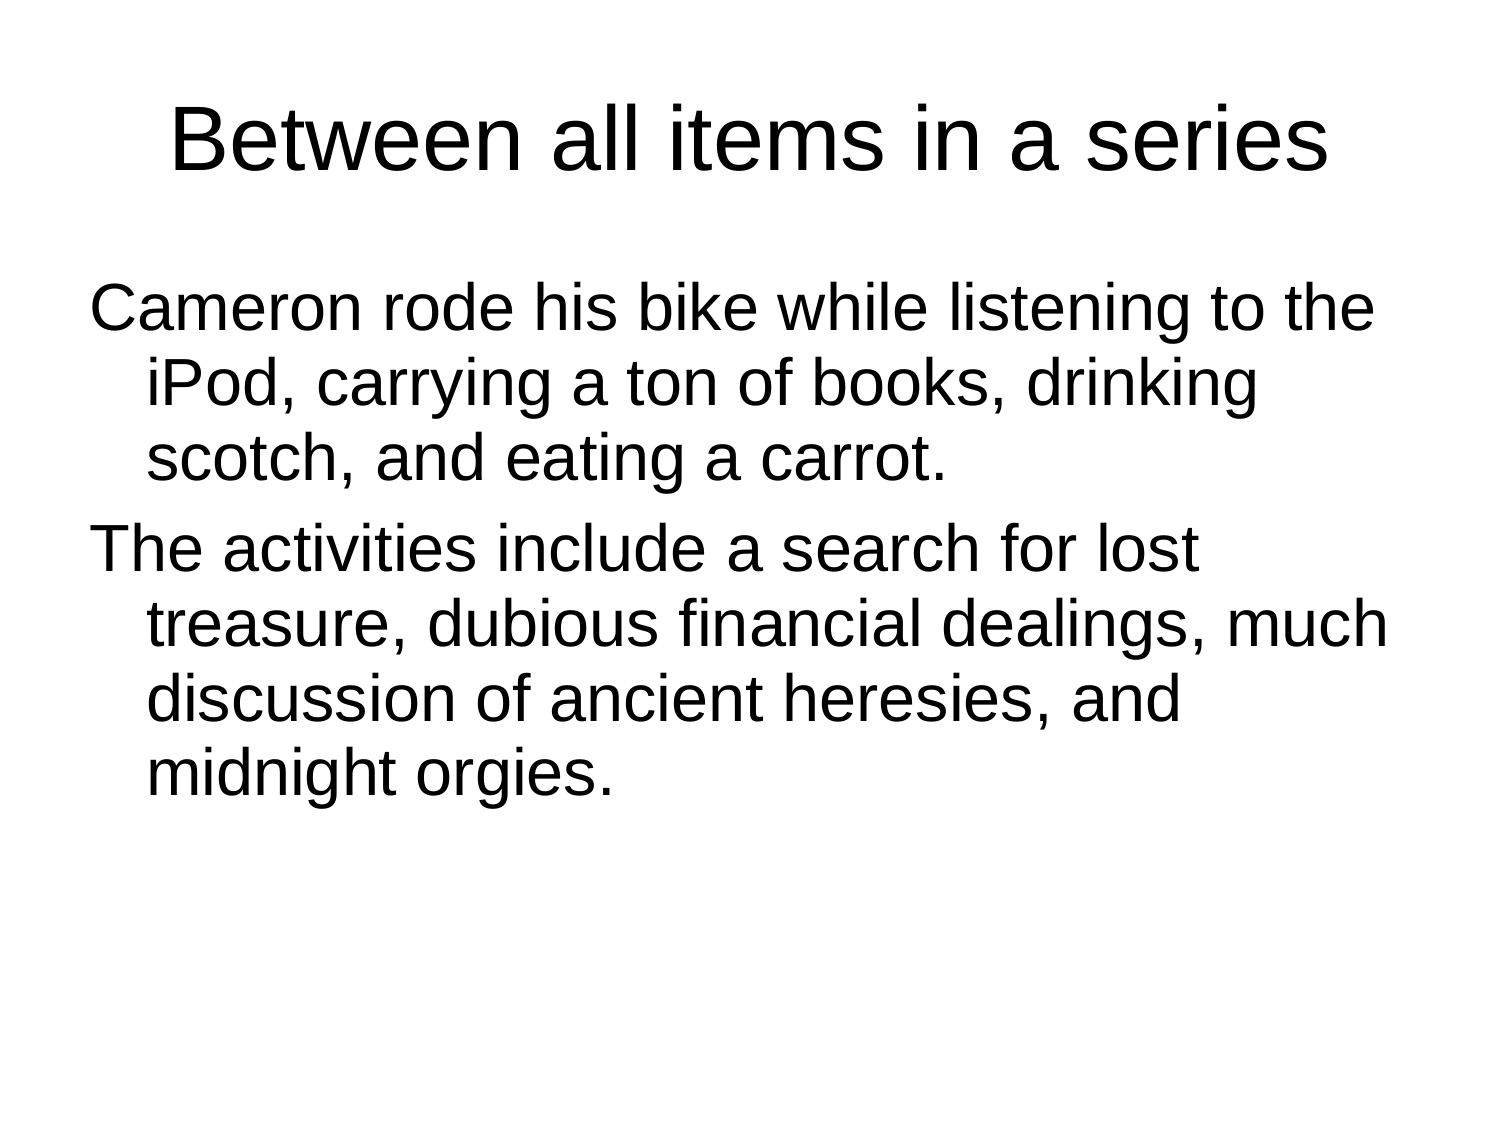

# Between all items in a series
Cameron rode his bike while listening to the iPod, carrying a ton of books, drinking scotch, and eating a carrot.
The activities include a search for lost treasure, dubious financial dealings, much discussion of ancient heresies, and midnight orgies.